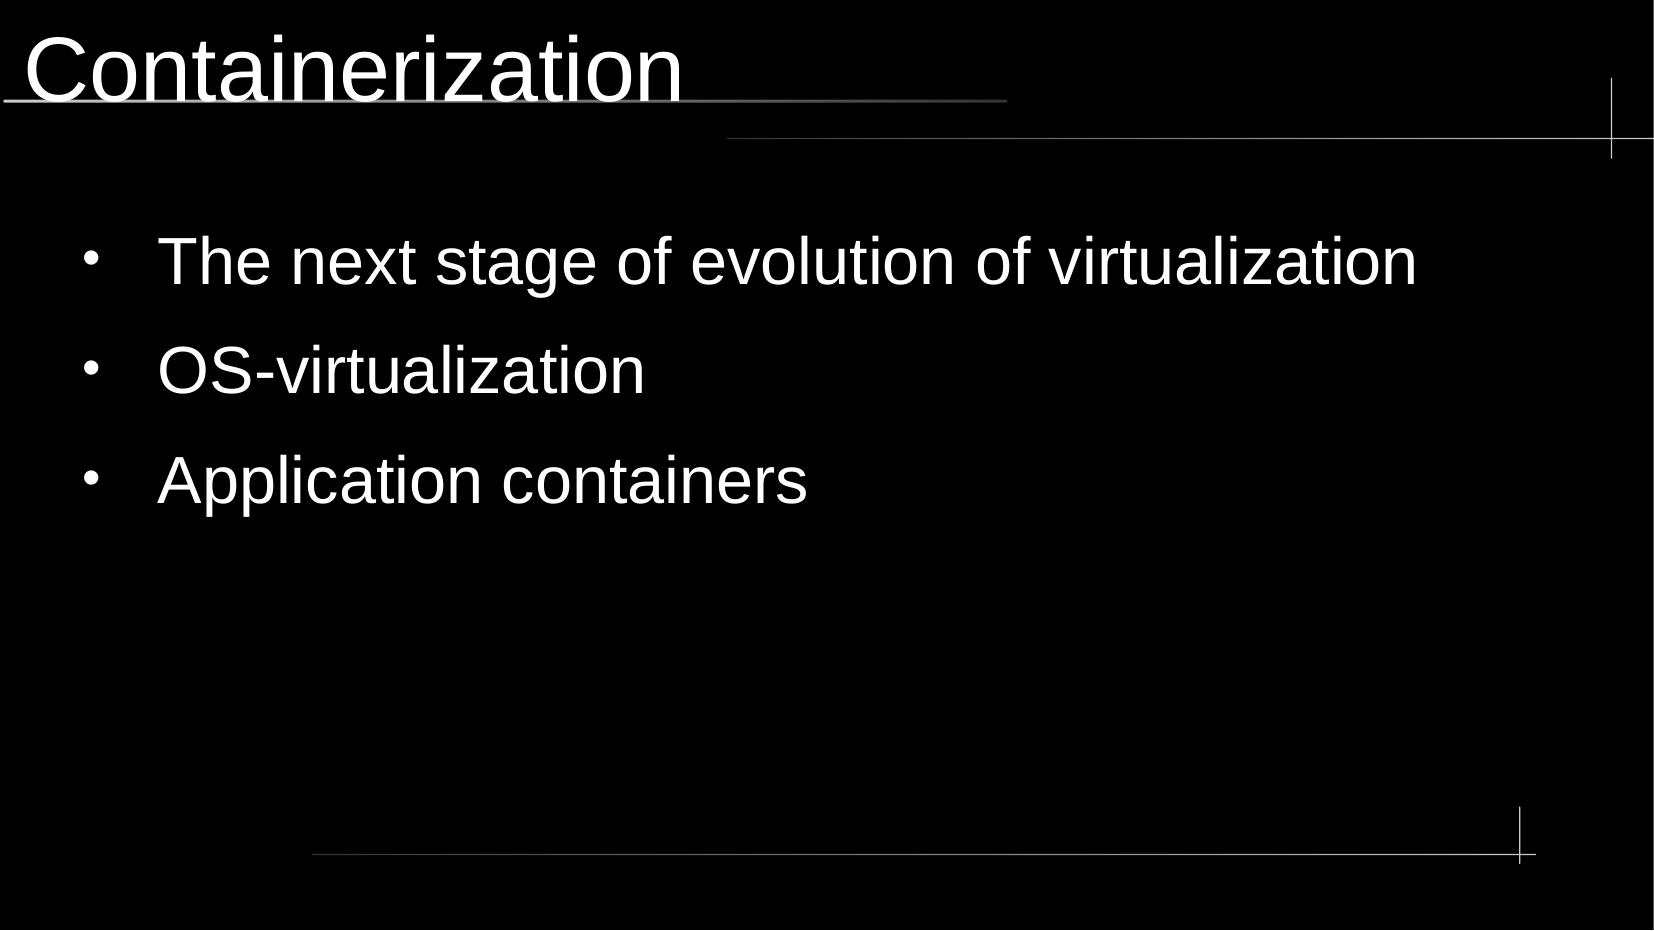

# Containerization
The next stage of evolution of virtualization
OS-virtualization
Application containers